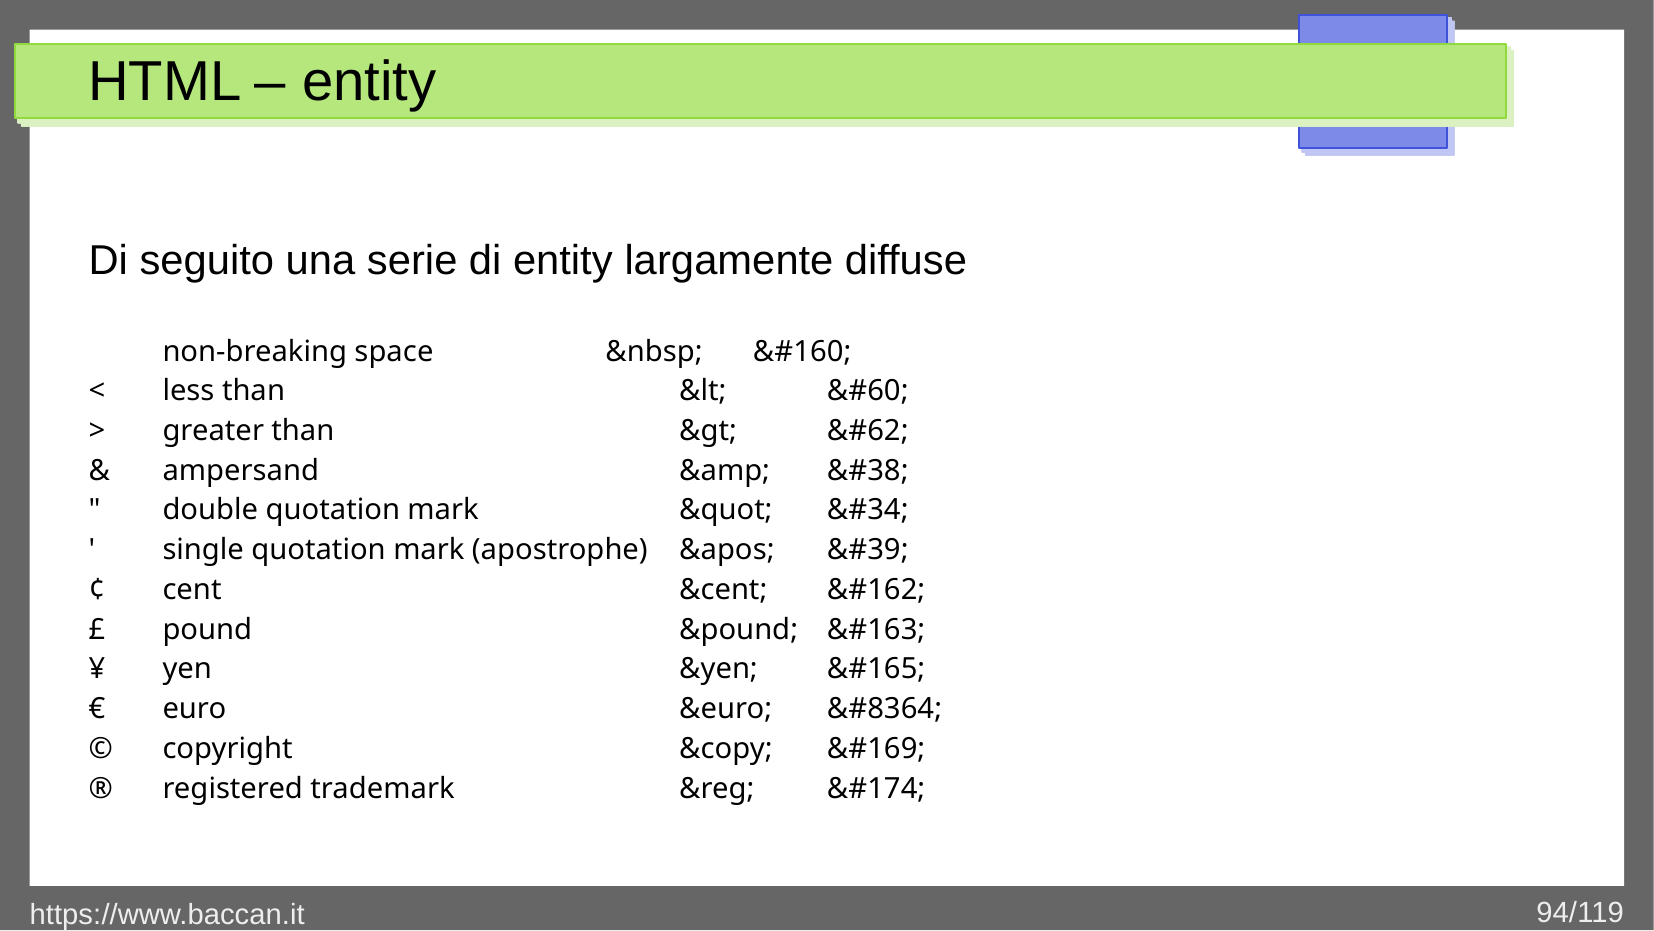

# HTML – entity
Di seguito una serie di entity largamente diffuse
	non-breaking space 			&nbsp; 	&#160;
< 	less than 						&lt; 		&#60;
> 	greater than 					&gt; 		&#62;
& 	ampersand 					&amp; 	&#38;
" 	double quotation mark 			&quot; 	&#34;
' 	single quotation mark (apostrophe) 	&apos; 	&#39;
¢ 	cent 							&cent;	&#162;
£ 	pound 						&pound; 	&#163;
¥ 	yen 							&yen; 	&#165;
€ 	euro 							&euro; 	&#8364;
© 	copyright 						&copy; 	&#169;
® 	registered trademark 			&reg; 	&#174;
94
https://www.baccan.it